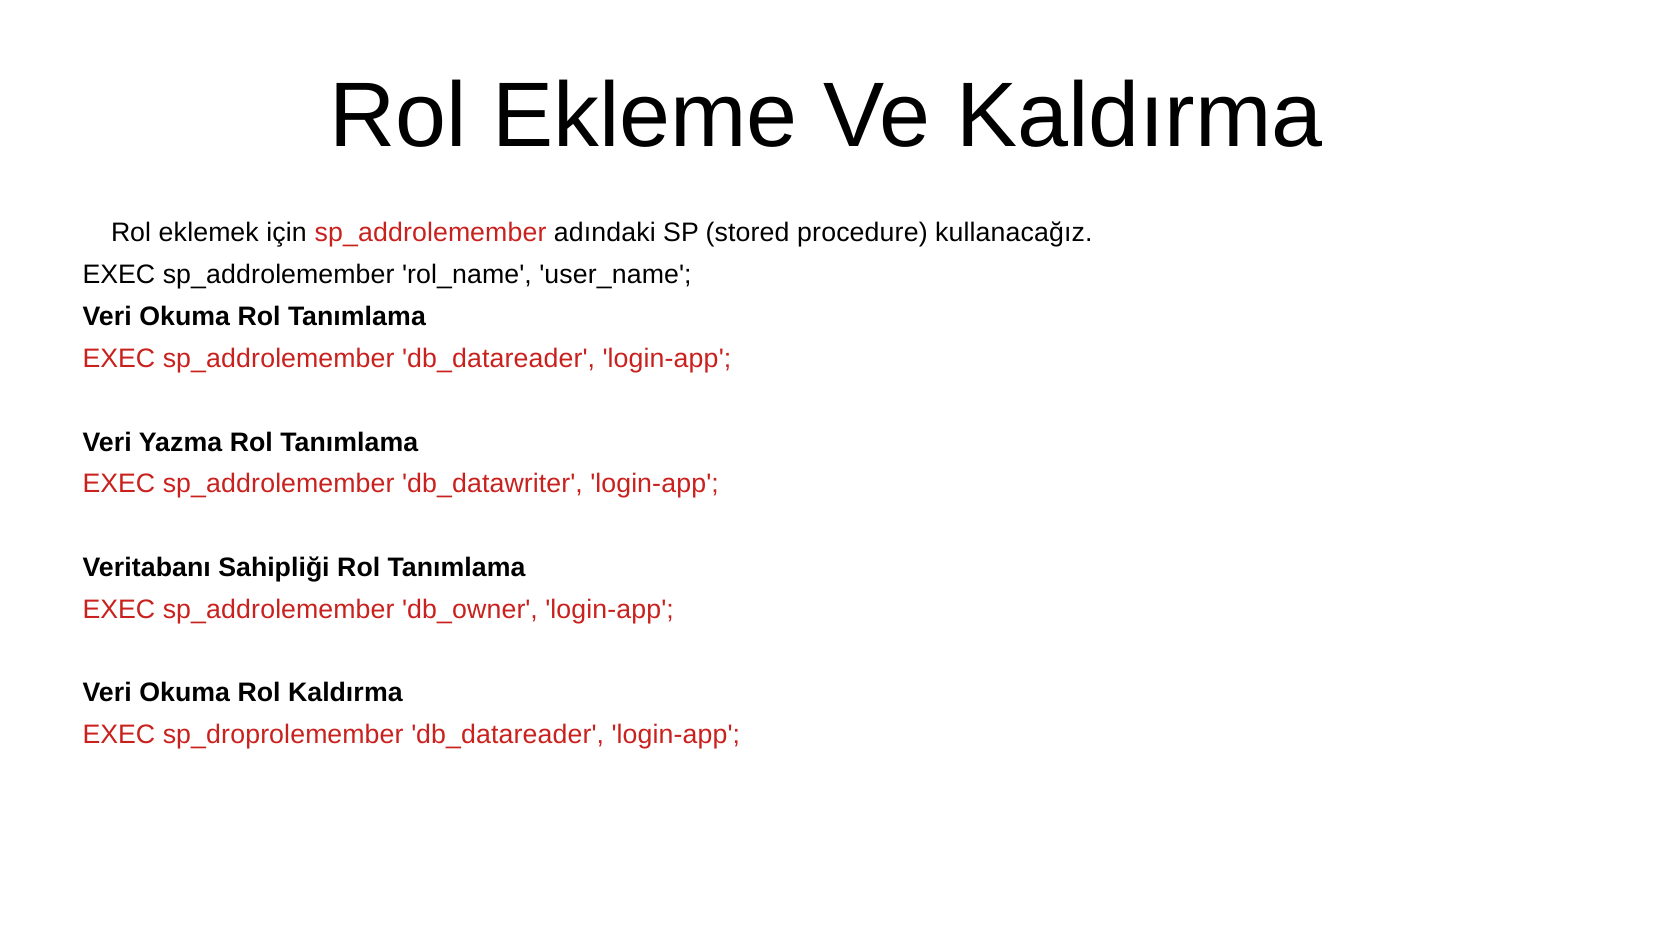

# Rol Ekleme Ve Kaldırma
Rol eklemek için sp_addrolemember adındaki SP (stored procedure) kullanacağız.
EXEC sp_addrolemember 'rol_name', 'user_name';
Veri Okuma Rol Tanımlama
EXEC sp_addrolemember 'db_datareader', 'login-app';
Veri Yazma Rol Tanımlama
EXEC sp_addrolemember 'db_datawriter', 'login-app';
Veritabanı Sahipliği Rol Tanımlama
EXEC sp_addrolemember 'db_owner', 'login-app';
Veri Okuma Rol Kaldırma
EXEC sp_droprolemember 'db_datareader', 'login-app';